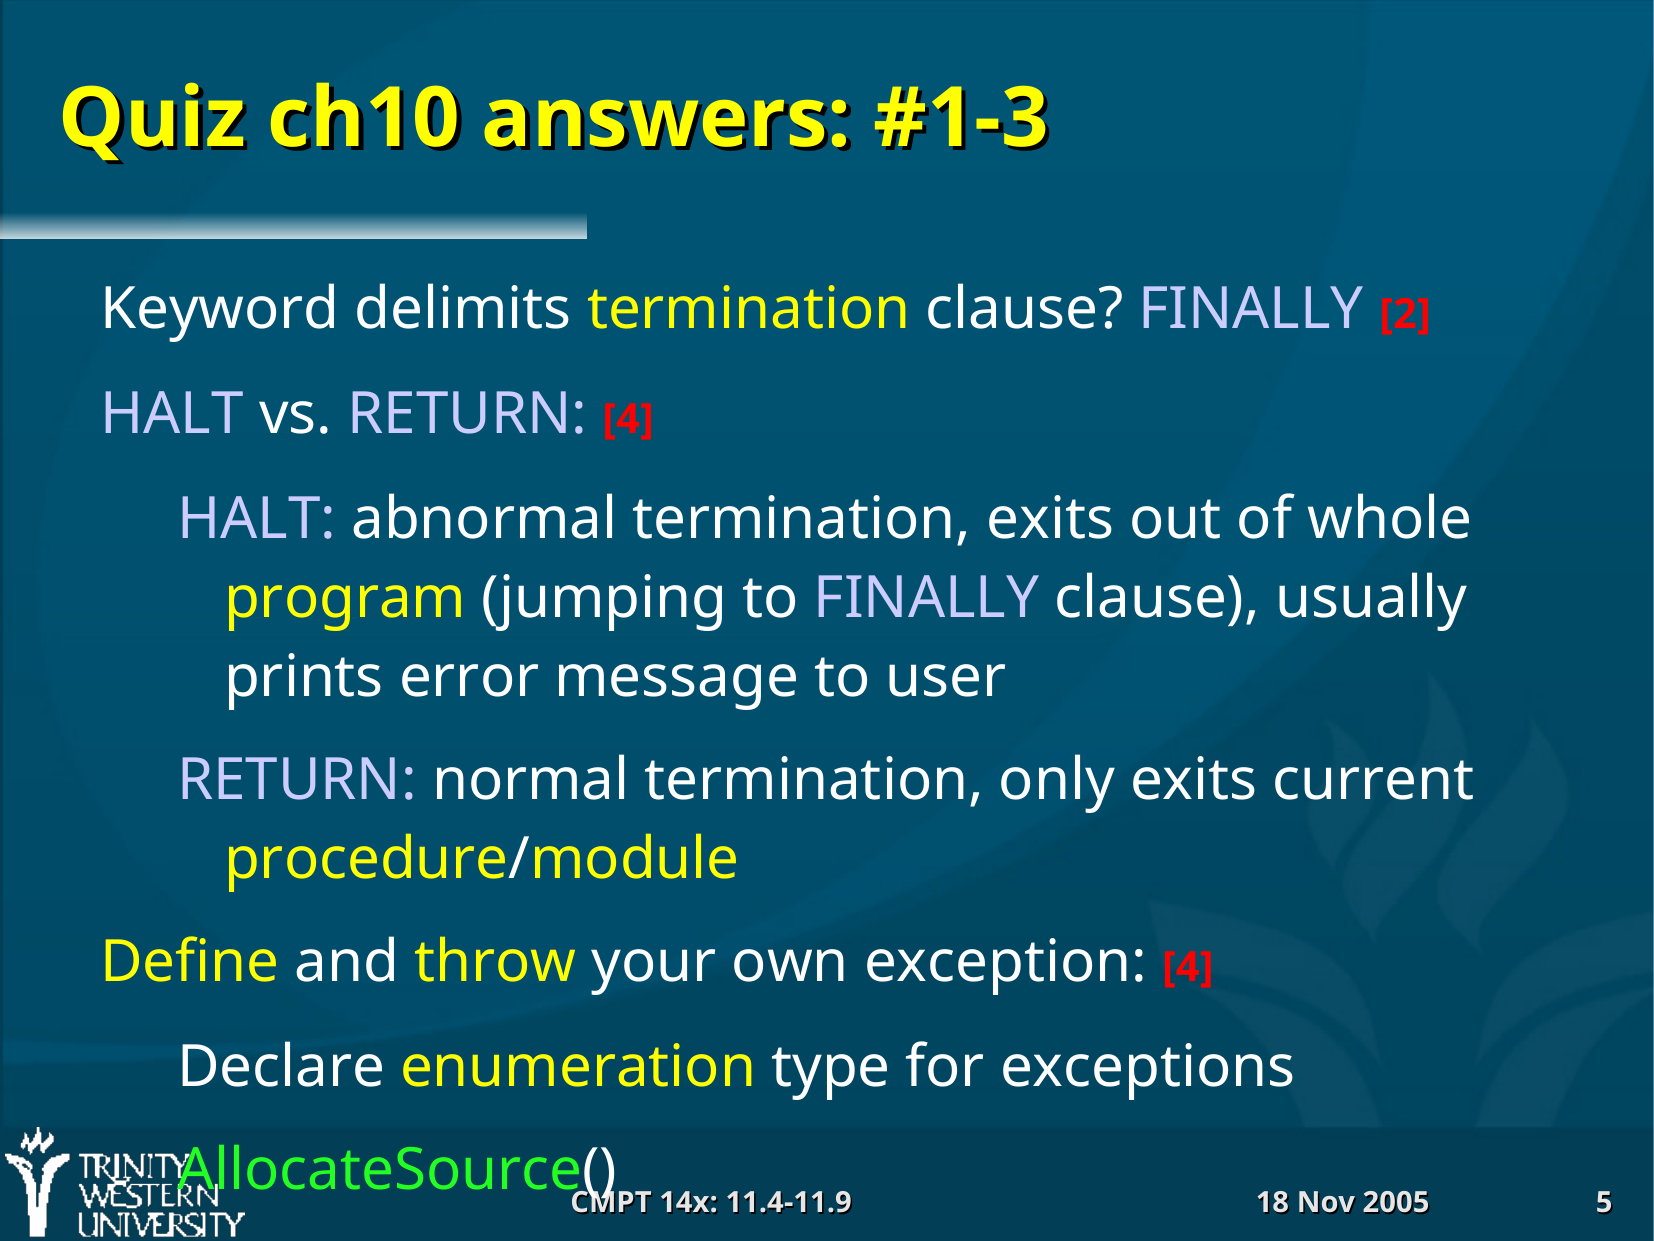

# Quiz ch10 answers: #1-3
Keyword delimits termination clause? FINALLY [2]
HALT vs. RETURN: [4]
HALT: abnormal termination, exits out of whole program (jumping to FINALLY clause), usually prints error message to user
RETURN: normal termination, only exits current procedure/module
Define and throw your own exception: [4]
Declare enumeration type for exceptions
AllocateSource()
RAISE your exception
CMPT 14x: 11.4-11.9
18 Nov 2005
5